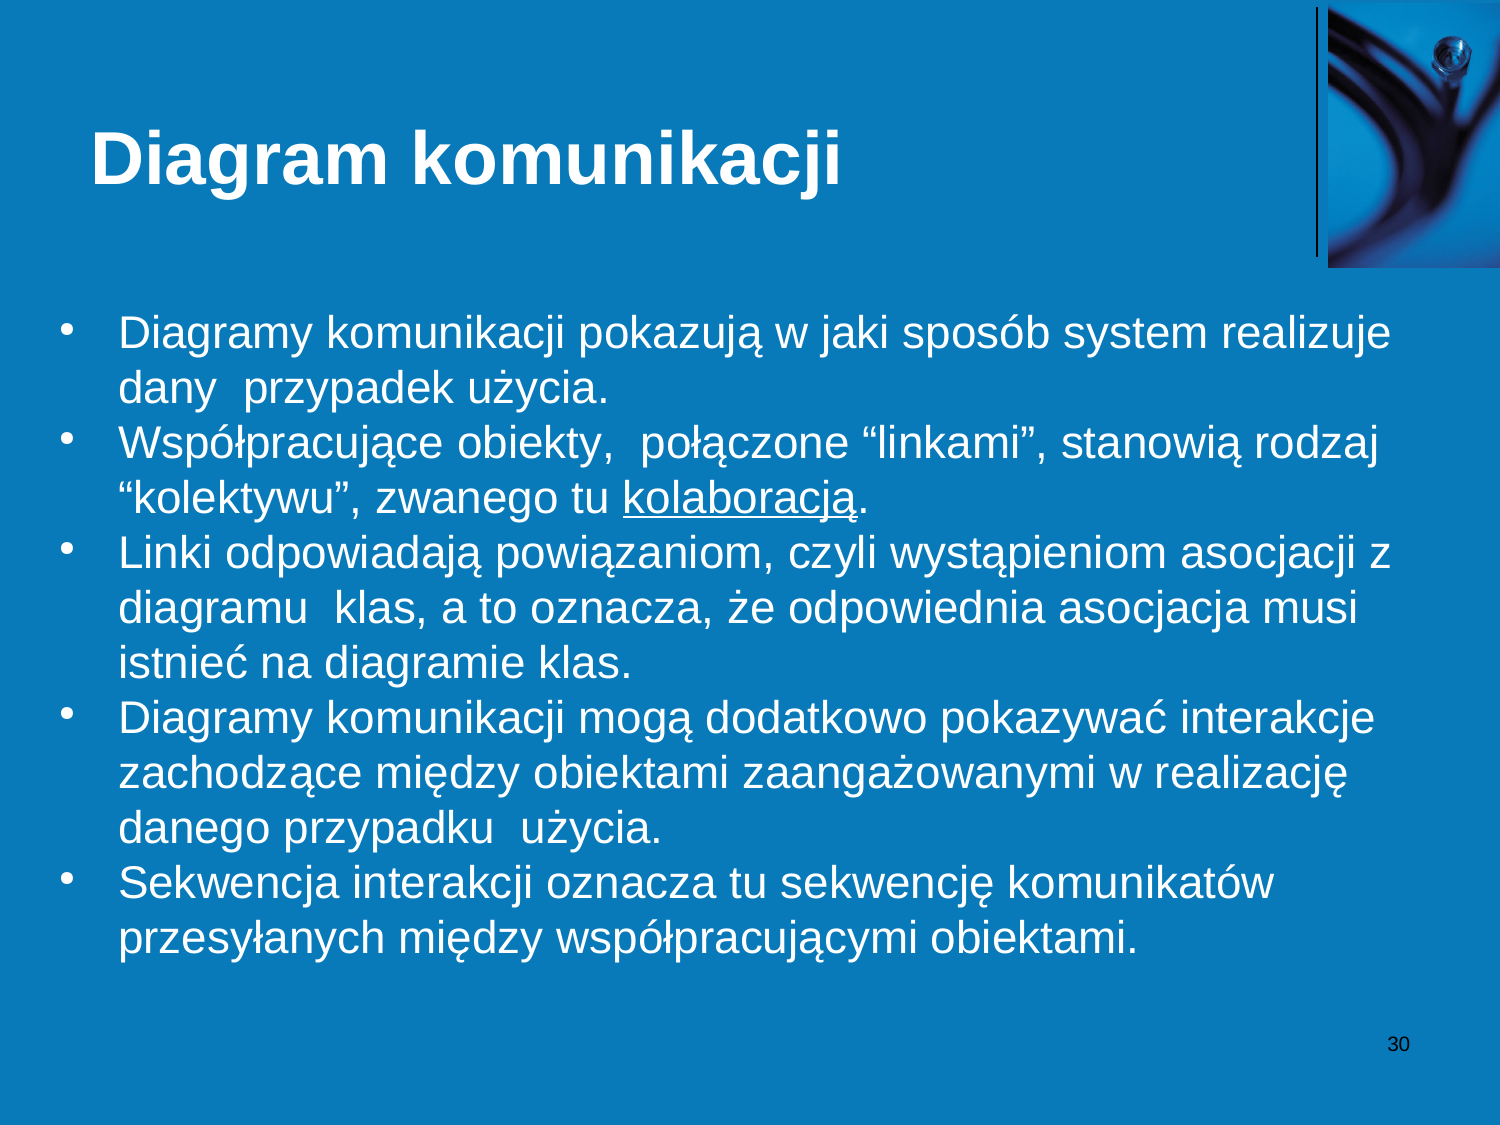

# Diagram komunikacji
Diagramy komunikacji pokazują w jaki sposób system realizuje dany przypadek użycia.
Współpracujące obiekty, połączone “linkami”, stanowią rodzaj “kolektywu”, zwanego tu kolaboracją.
Linki odpowiadają powiązaniom, czyli wystąpieniom asocjacji z diagramu klas, a to oznacza, że odpowiednia asocjacja musi istnieć na diagramie klas.
Diagramy komunikacji mogą dodatkowo pokazywać interakcje zachodzące między obiektami zaangażowanymi w realizację danego przypadku użycia.
Sekwencja interakcji oznacza tu sekwencję komunikatów przesyłanych między współpracującymi obiektami.
30